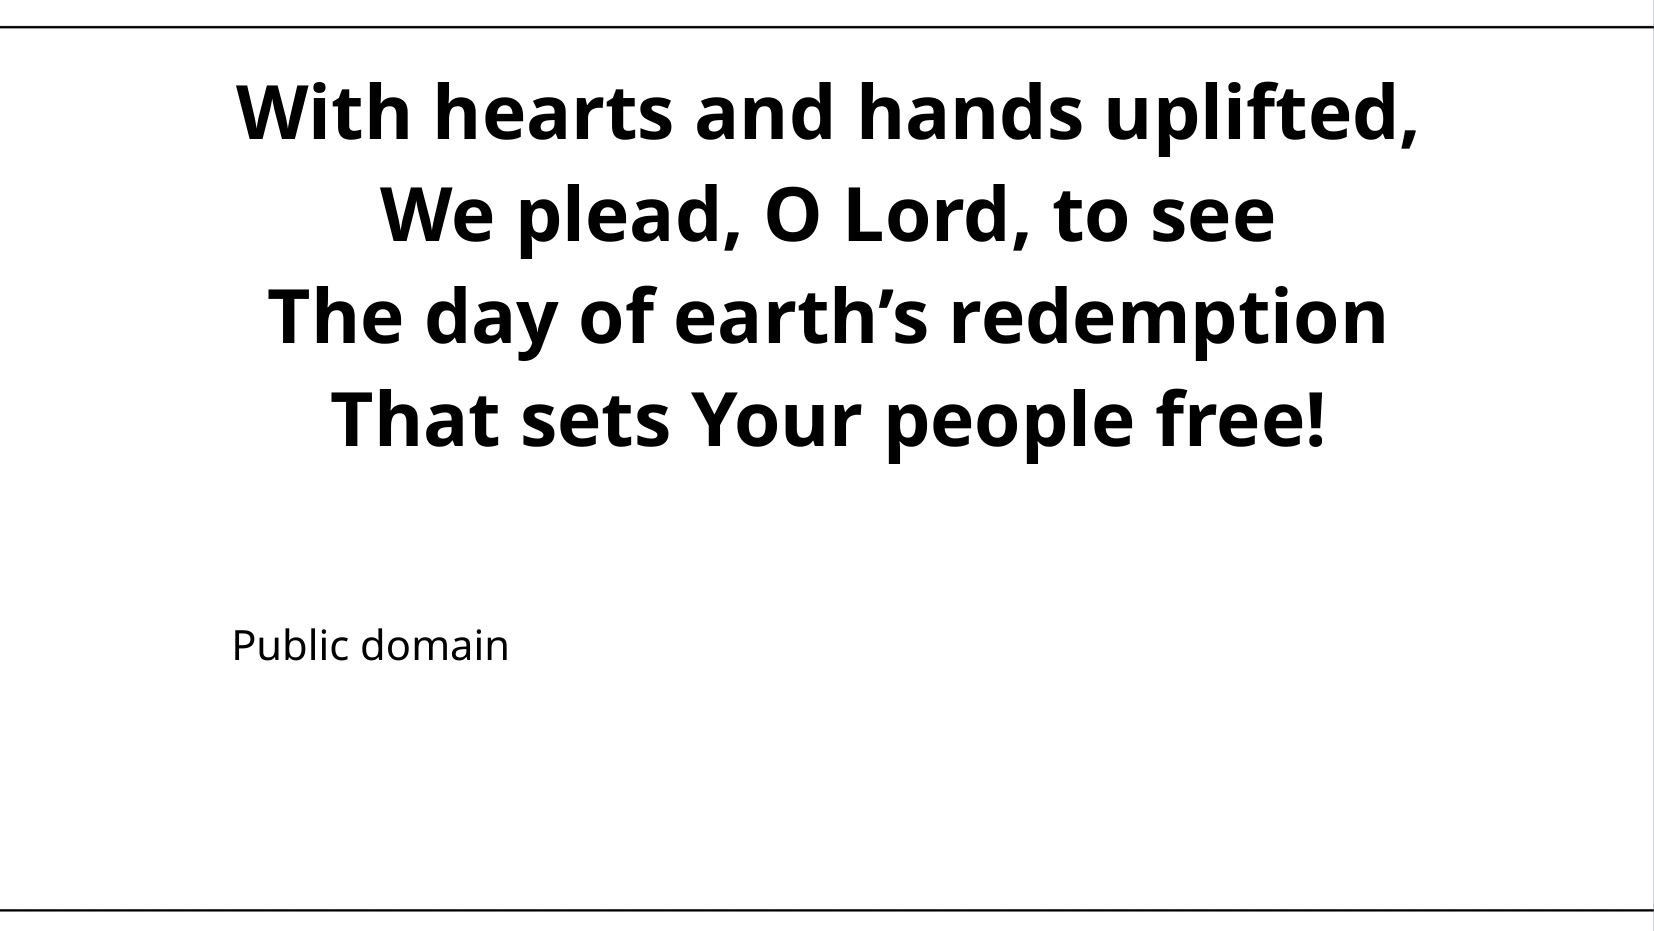

With hearts and hands uplifted,
We plead, O Lord, to see
The day of earth’s redemption
That sets Your people free!
 Public domain